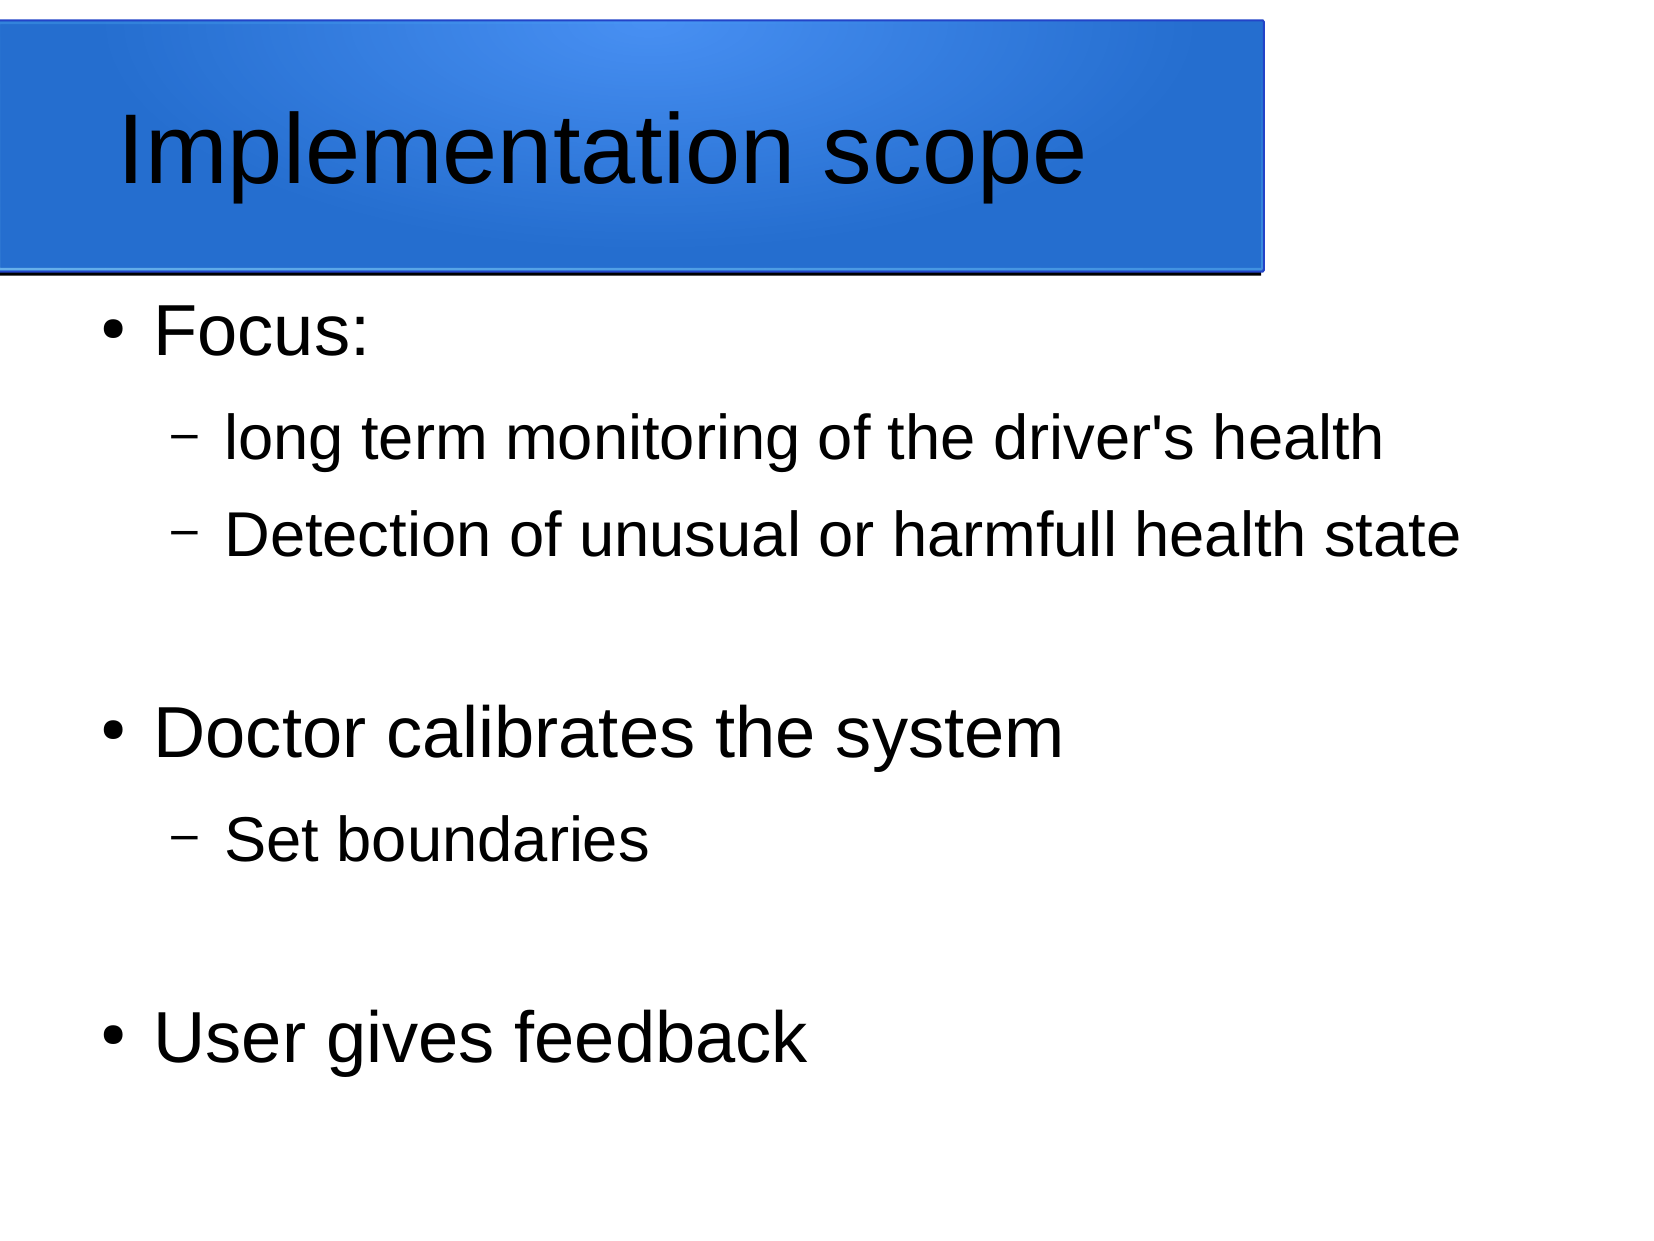

# Implementation scope
Focus:
long term monitoring of the driver's health
Detection of unusual or harmfull health state
Doctor calibrates the system
Set boundaries
User gives feedback